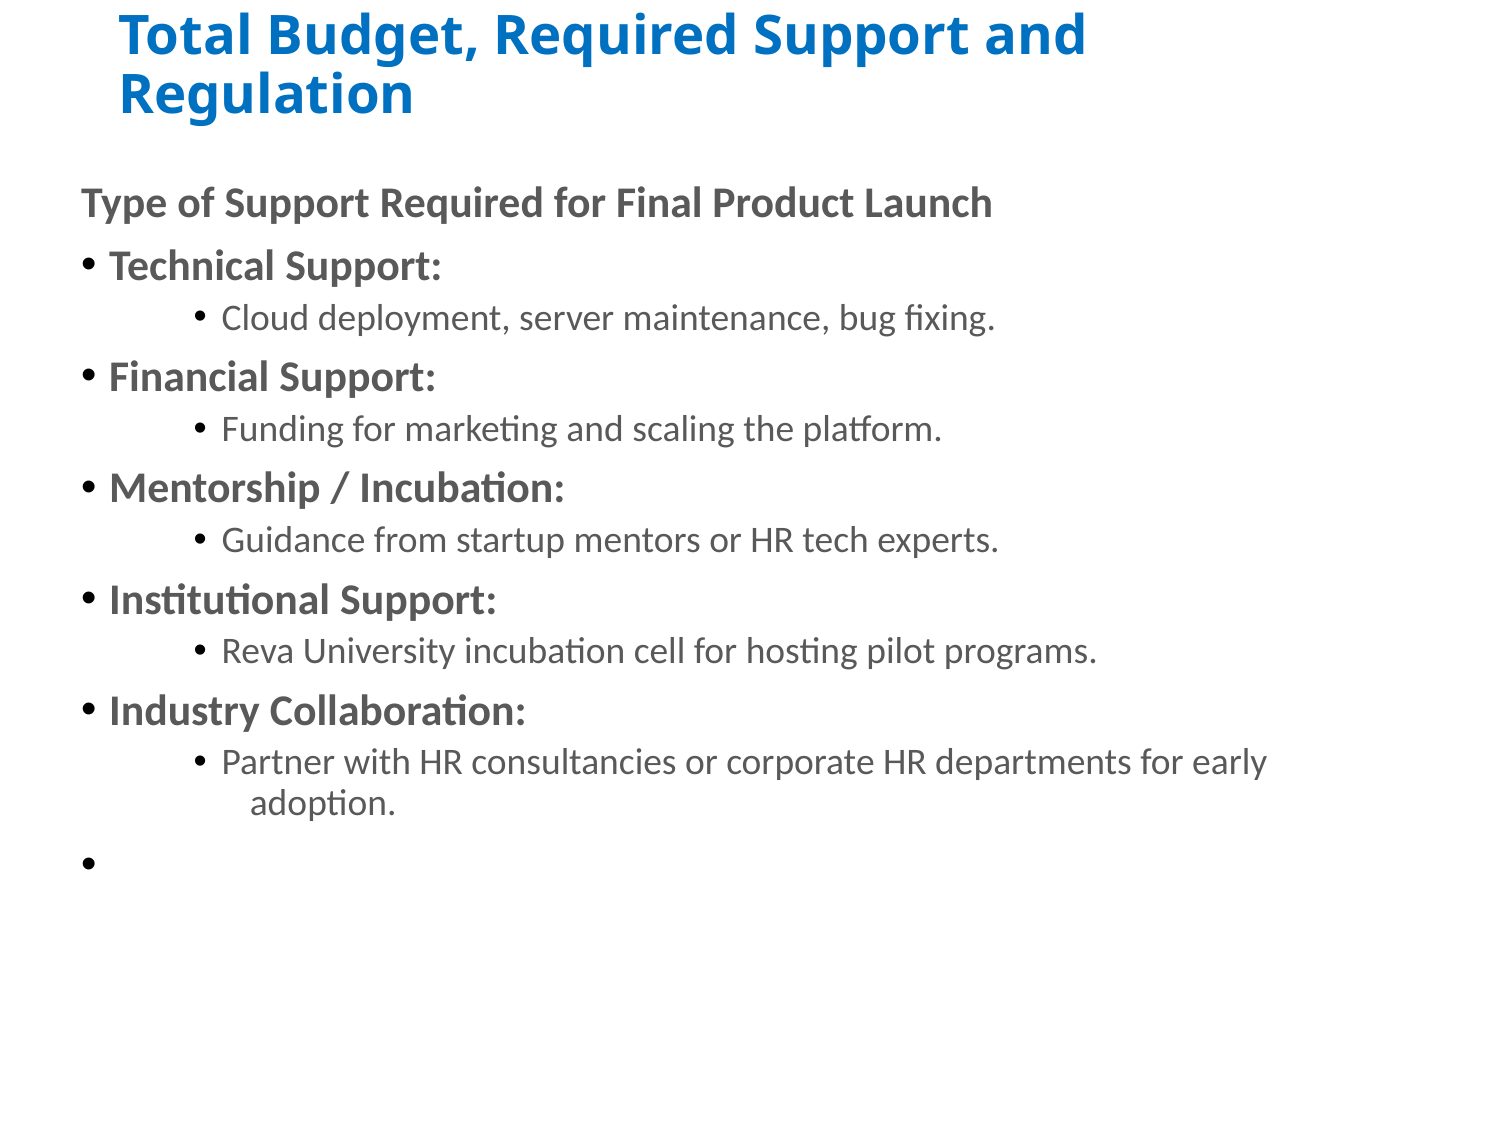

# Total Budget, Required Support and Regulation
Type of Support Required for Final Product Launch
Technical Support:
Cloud deployment, server maintenance, bug fixing.
Financial Support:
Funding for marketing and scaling the platform.
Mentorship / Incubation:
Guidance from startup mentors or HR tech experts.
Institutional Support:
Reva University incubation cell for hosting pilot programs.
Industry Collaboration:
Partner with HR consultancies or corporate HR departments for early adoption.